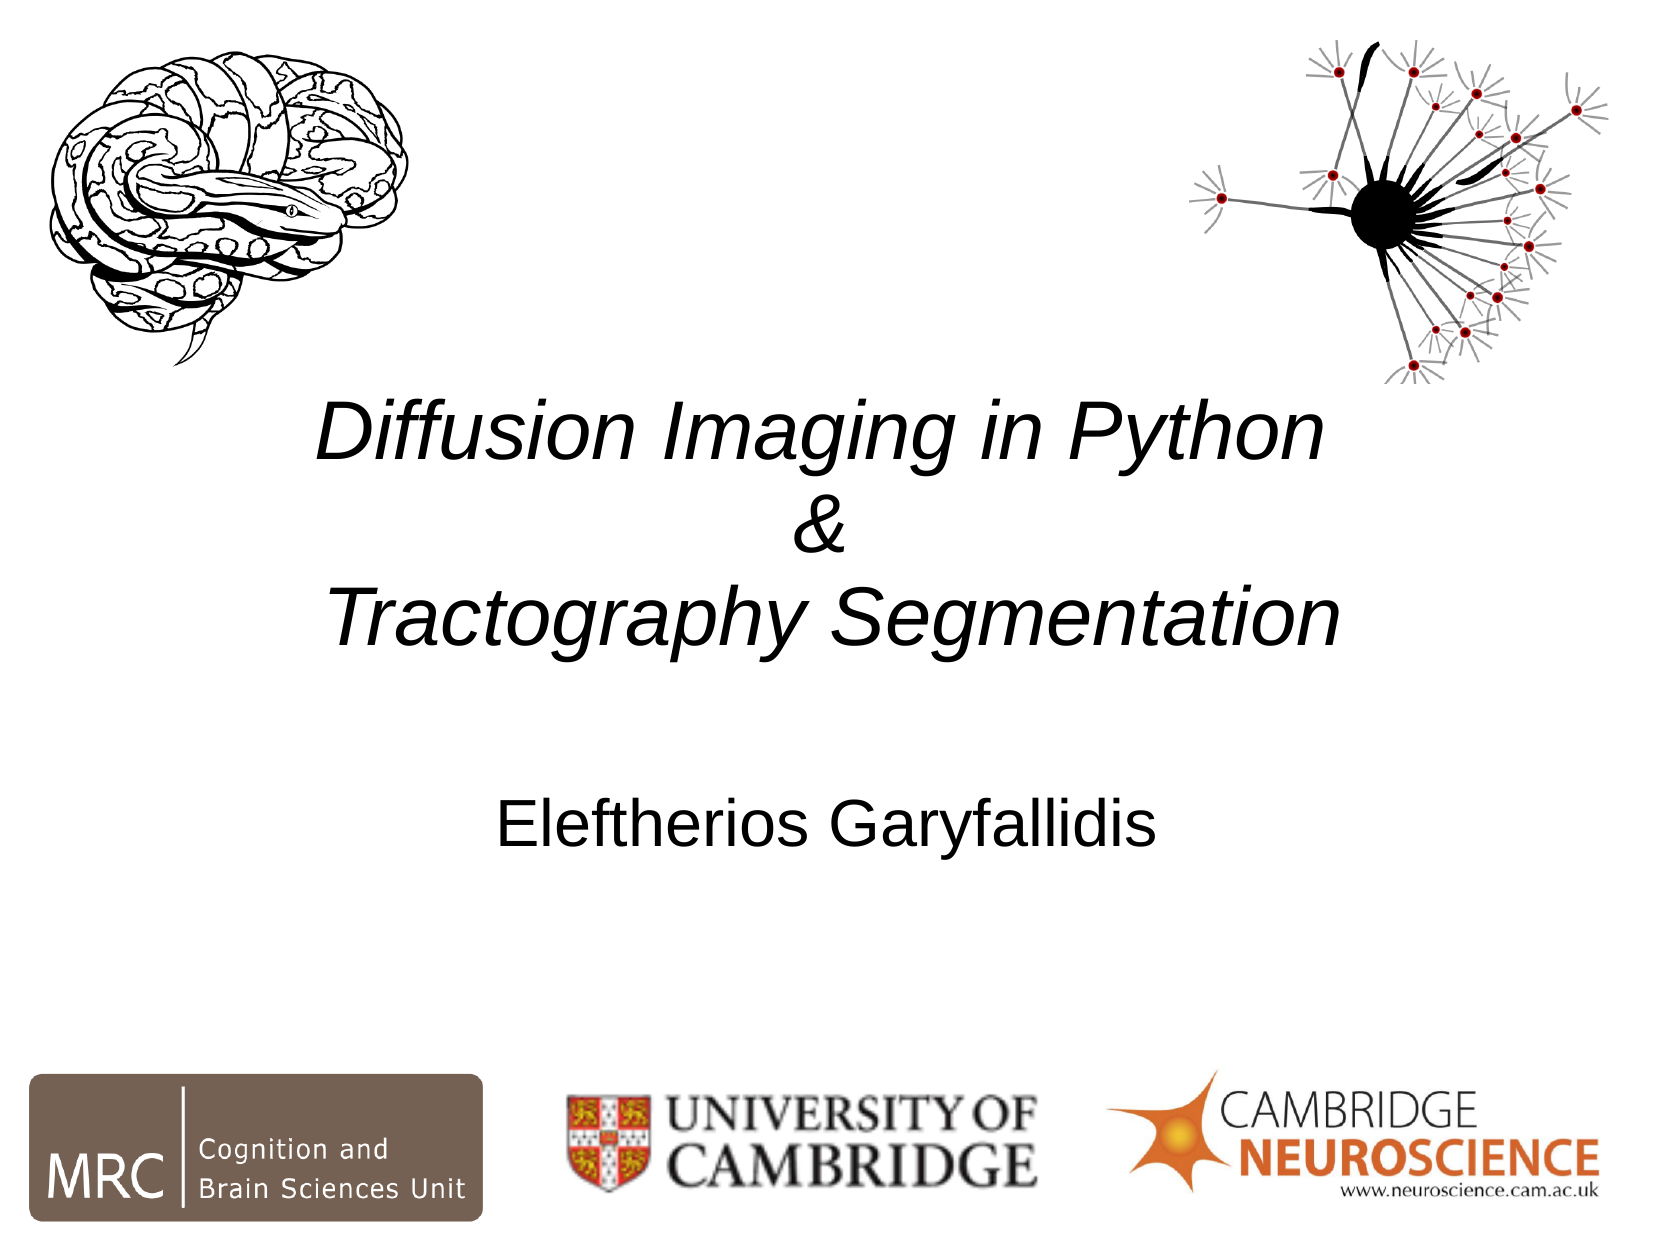

# Diffusion Imaging in Python & Tractography Segmentation
Eleftherios Garyfallidis